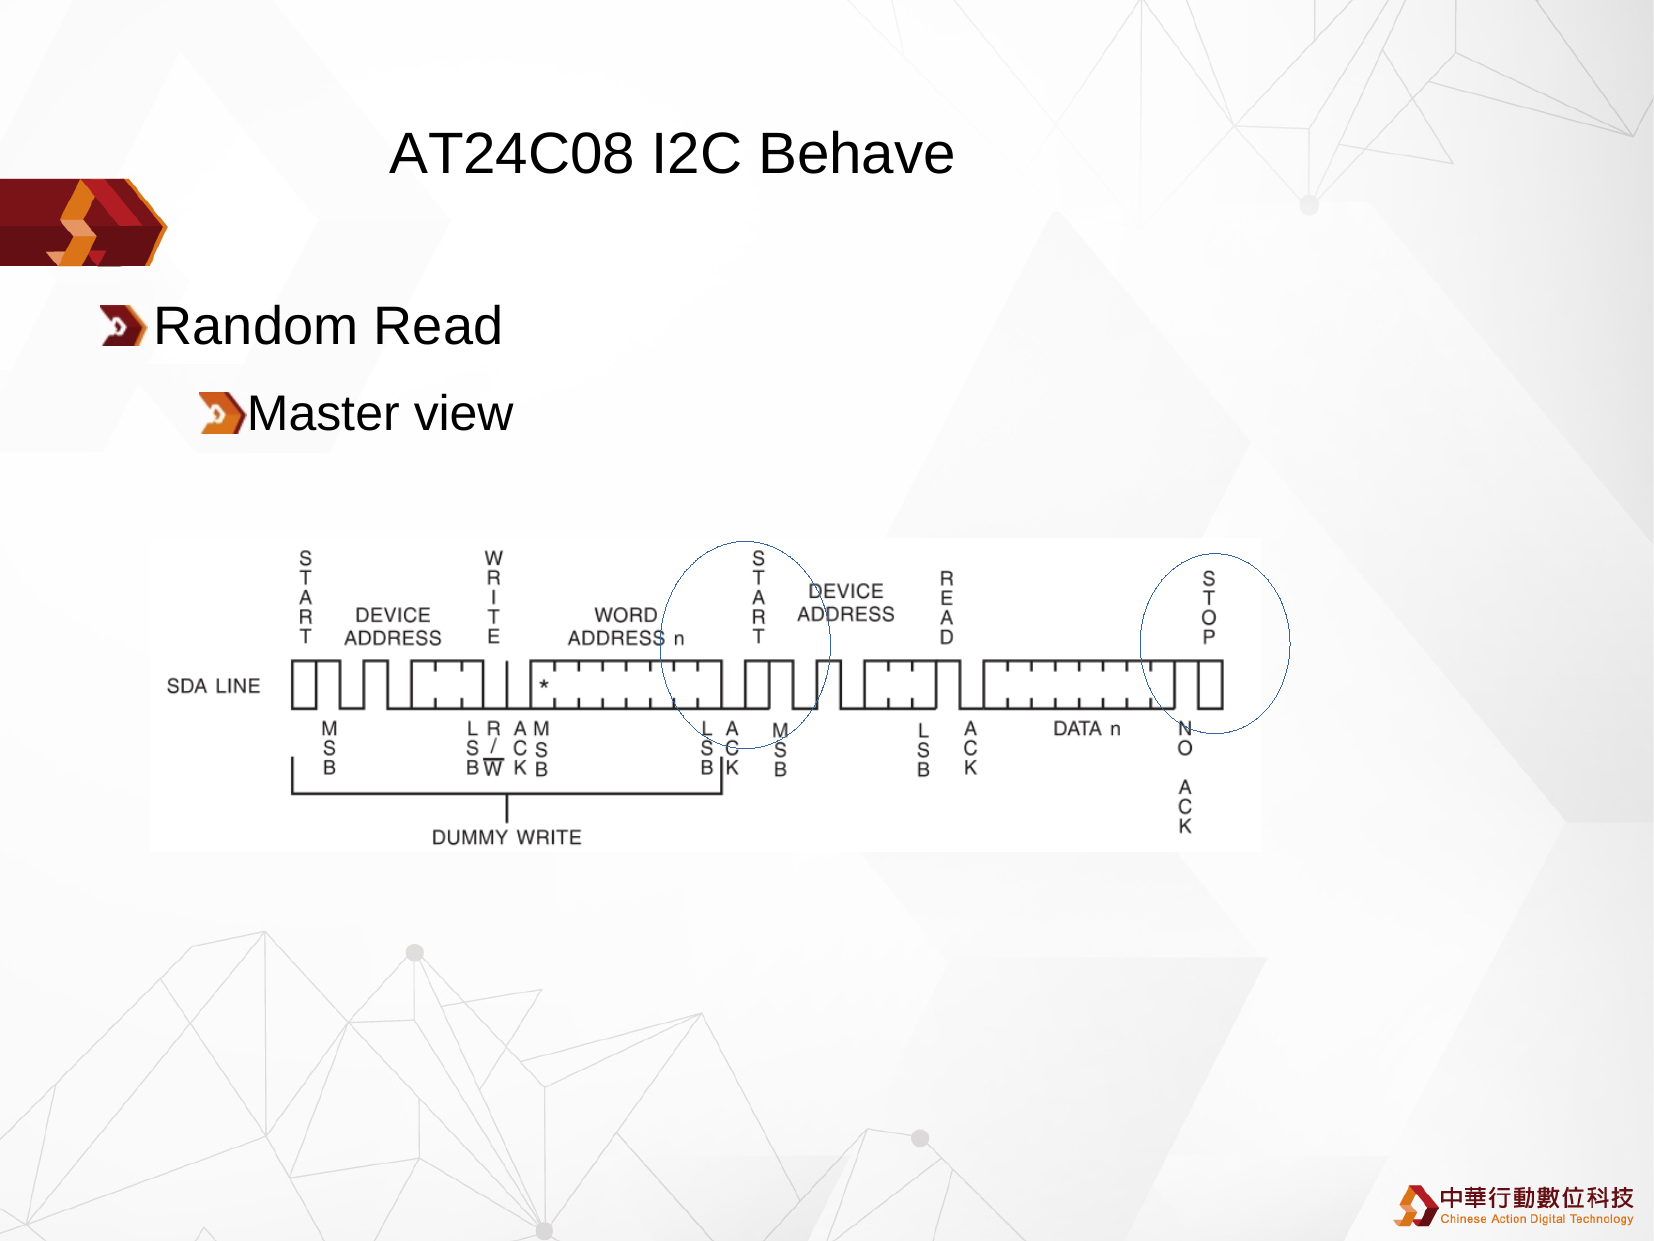

# AT24C08 I2C Behave
Random Read
Master view